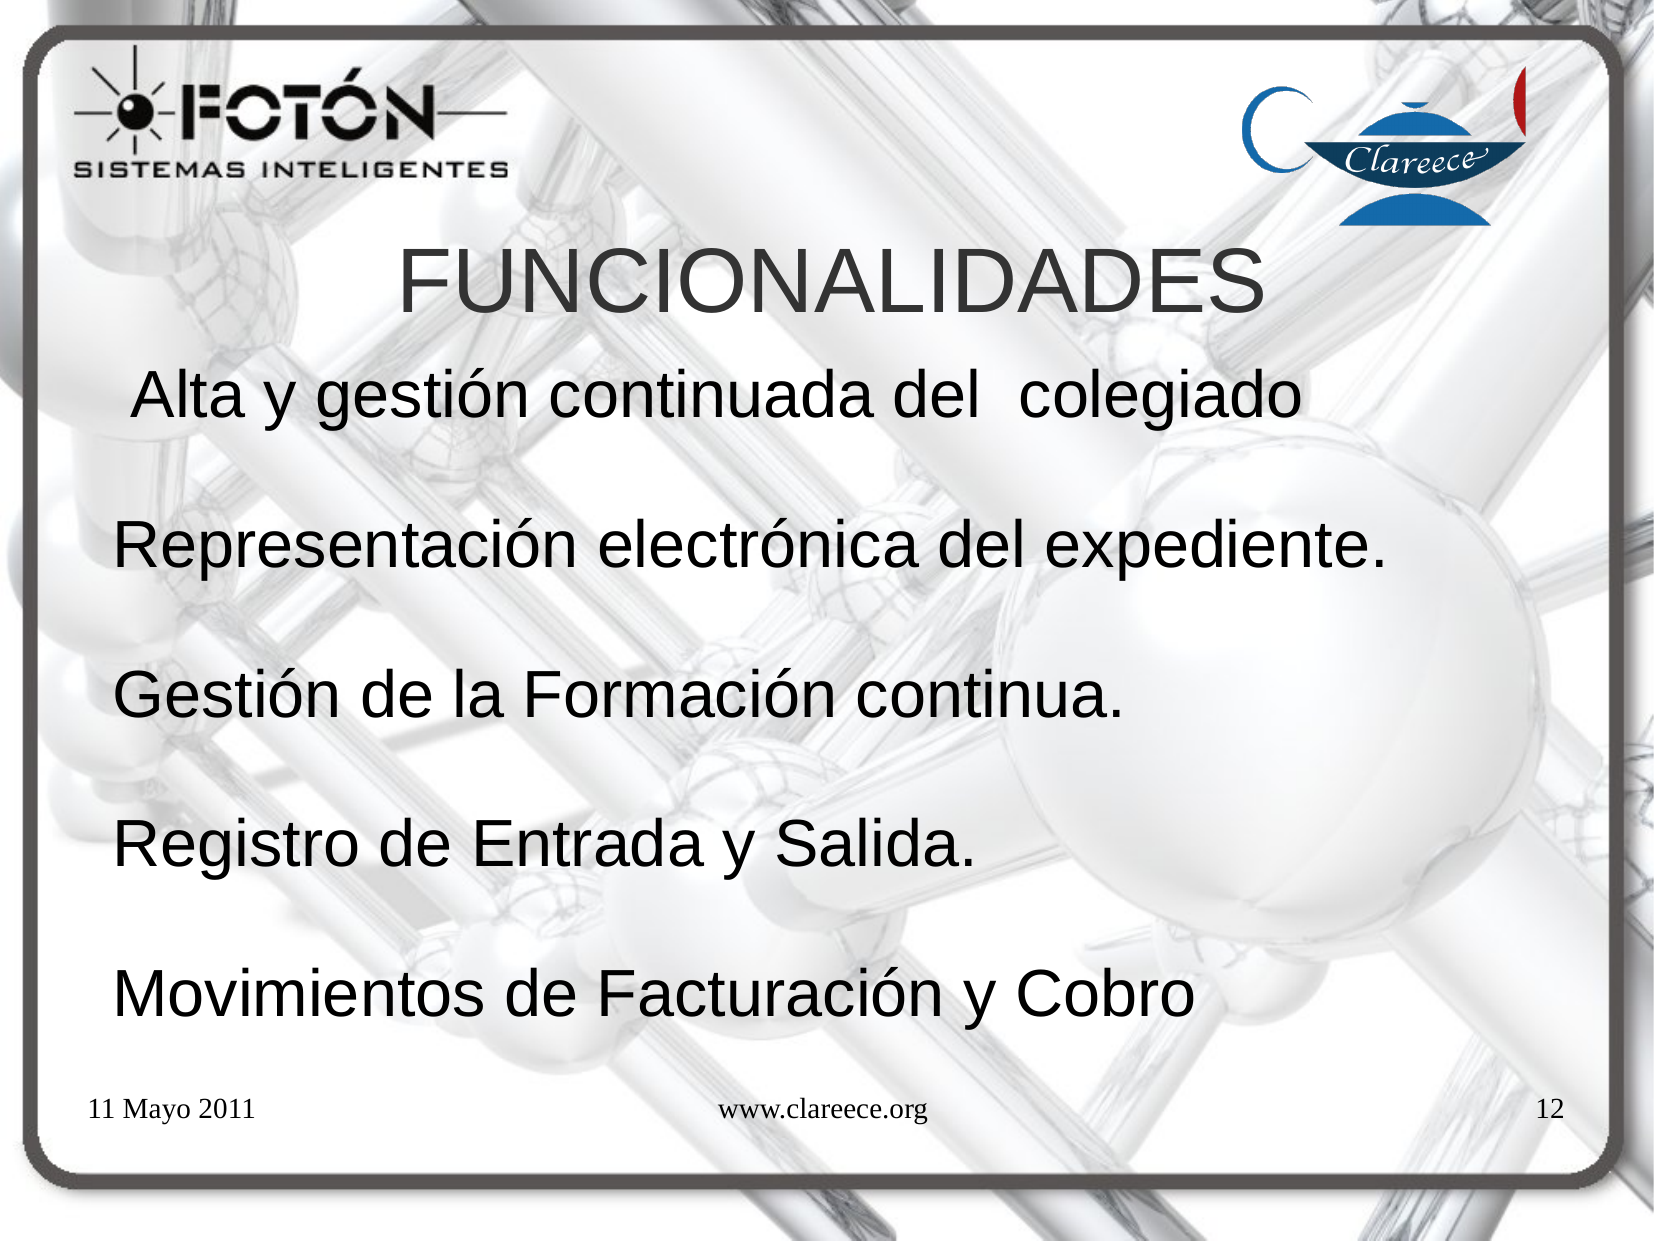

Alta y gestión continuada del colegiado
Representación electrónica del expediente.
Gestión de la Formación continua.
Registro de Entrada y Salida.
Movimientos de Facturación y Cobro
# FUNCIONALIDADES
11 Mayo 2011
www.clareece.org
12